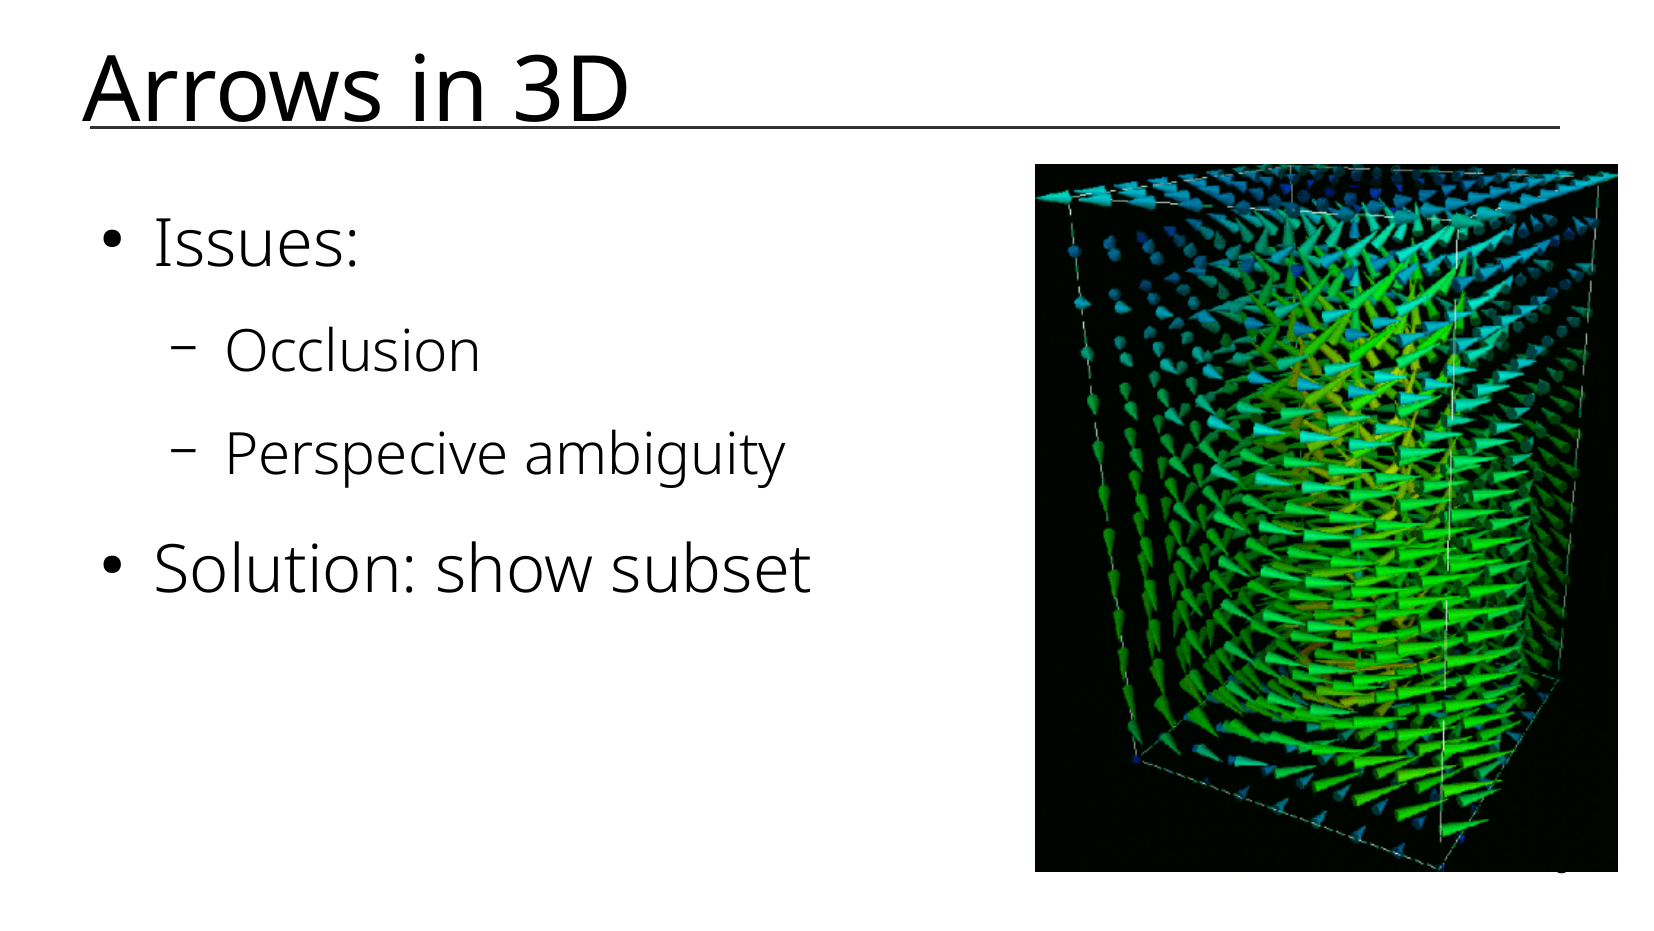

# Arrows in 3D
Issues:
Occlusion
Perspecive ambiguity
Solution: show subset
9